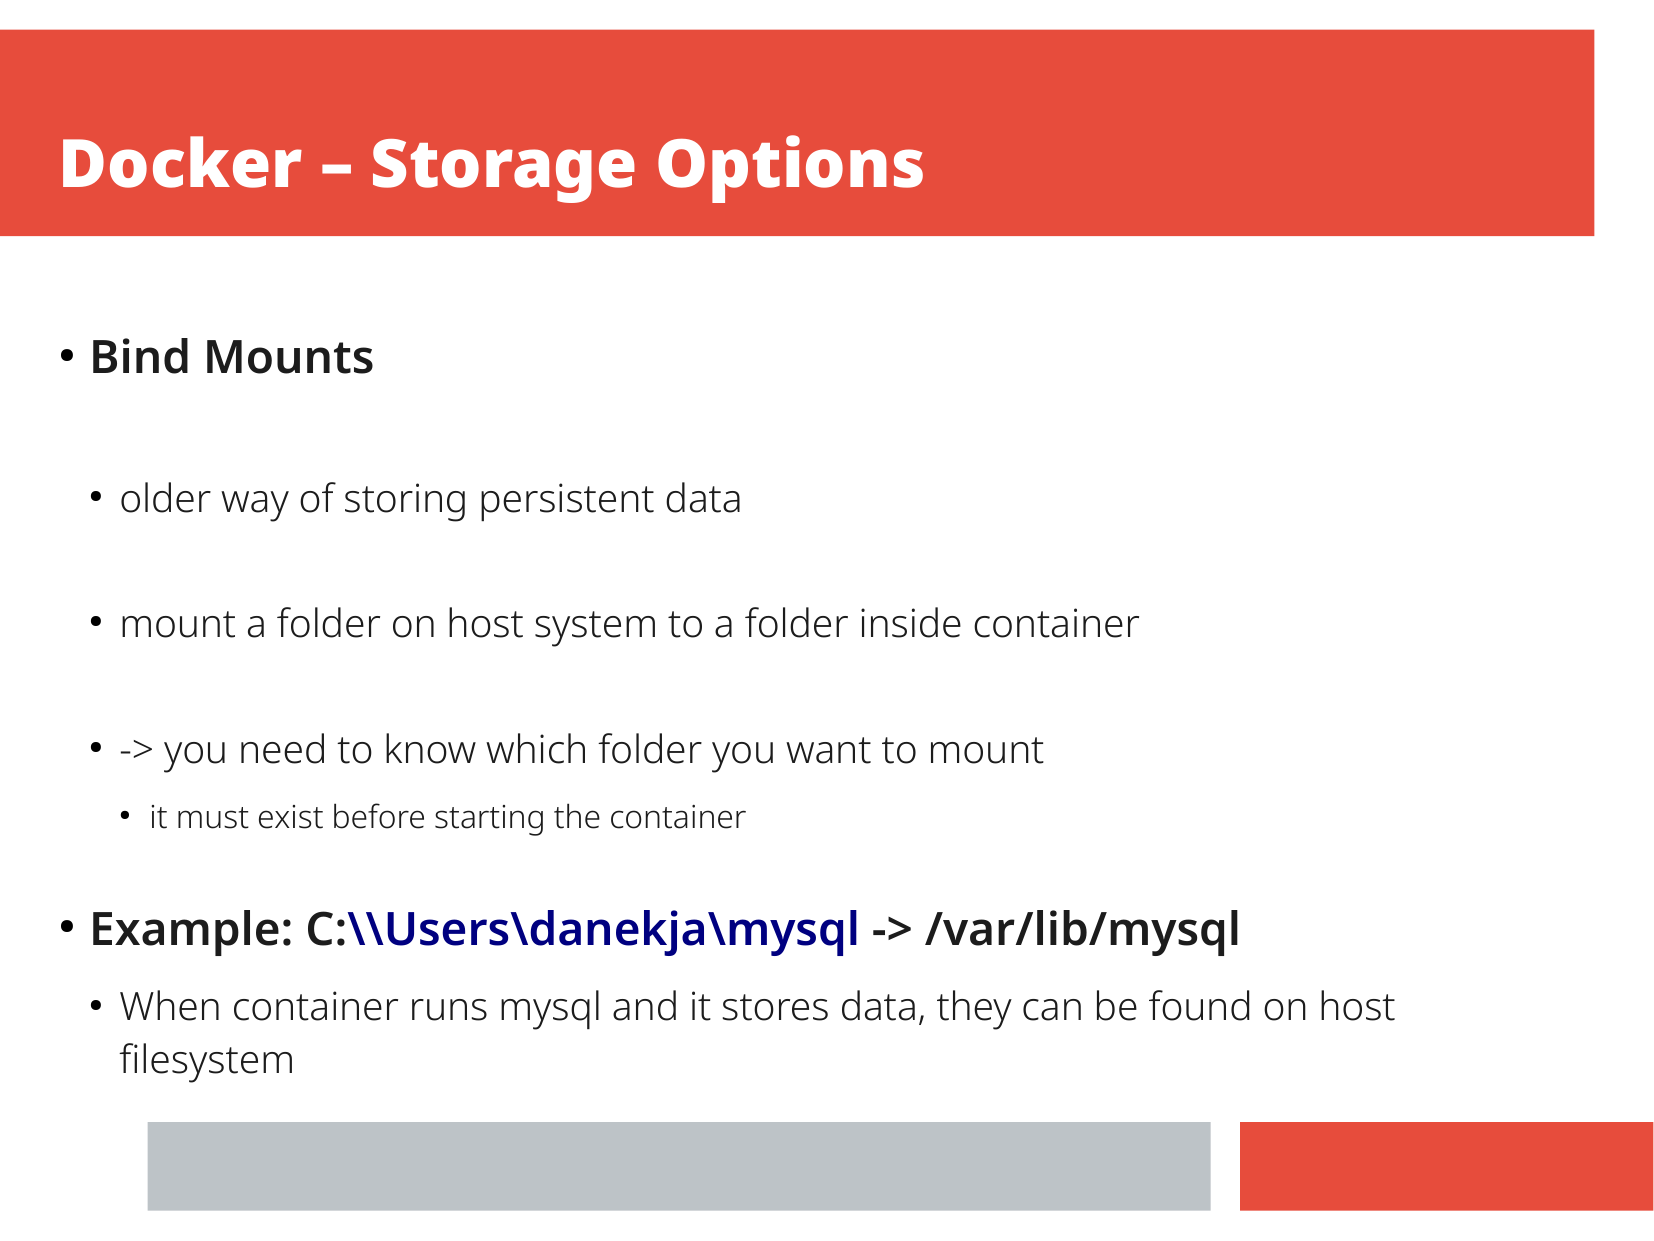

# Docker – Storage Options
Bind Mounts
older way of storing persistent data
mount a folder on host system to a folder inside container
-> you need to know which folder you want to mount
it must exist before starting the container
Example: C:\\Users\danekja\mysql -> /var/lib/mysql
When container runs mysql and it stores data, they can be found on host filesystem